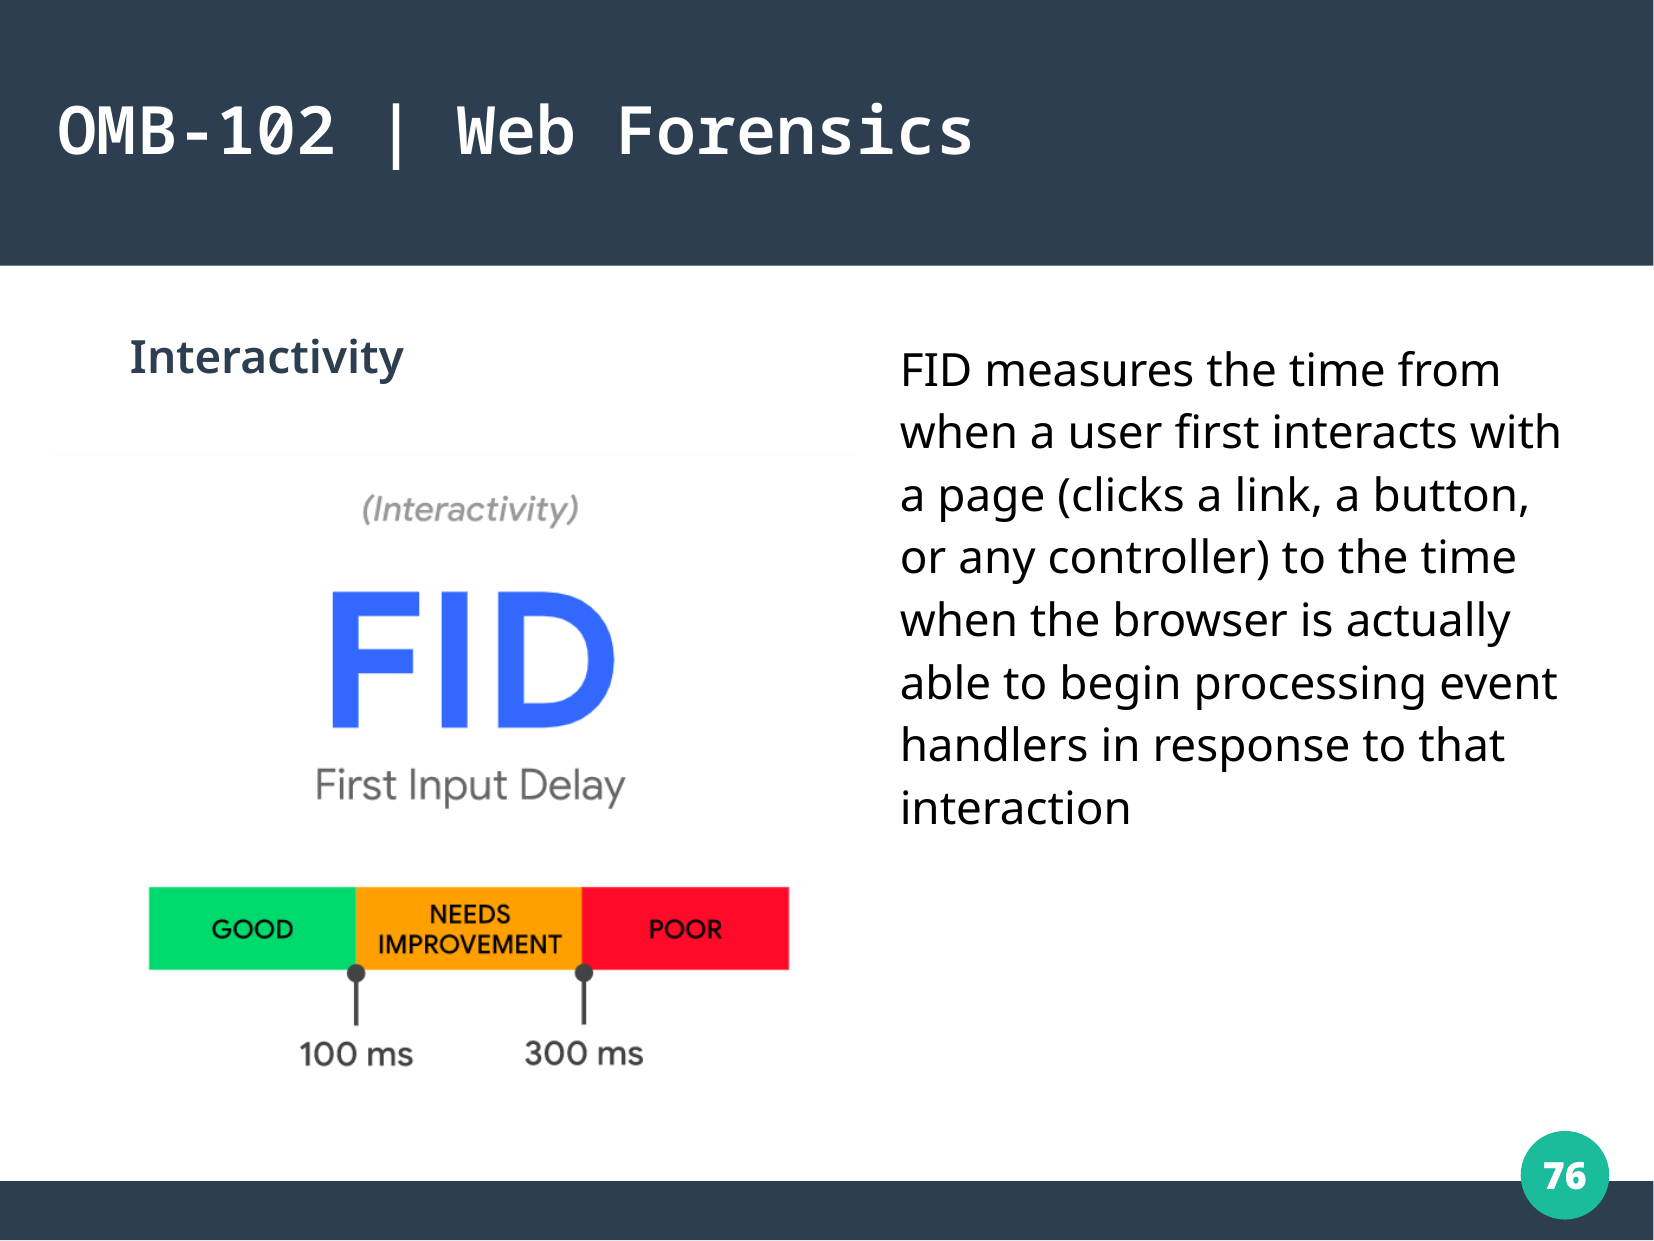

OMB-102 | Web Forensics
# Interactivity
FID measures the time from when a user first interacts with a page (clicks a link, a button, or any controller) to the time when the browser is actually able to begin processing event handlers in response to that interaction
76